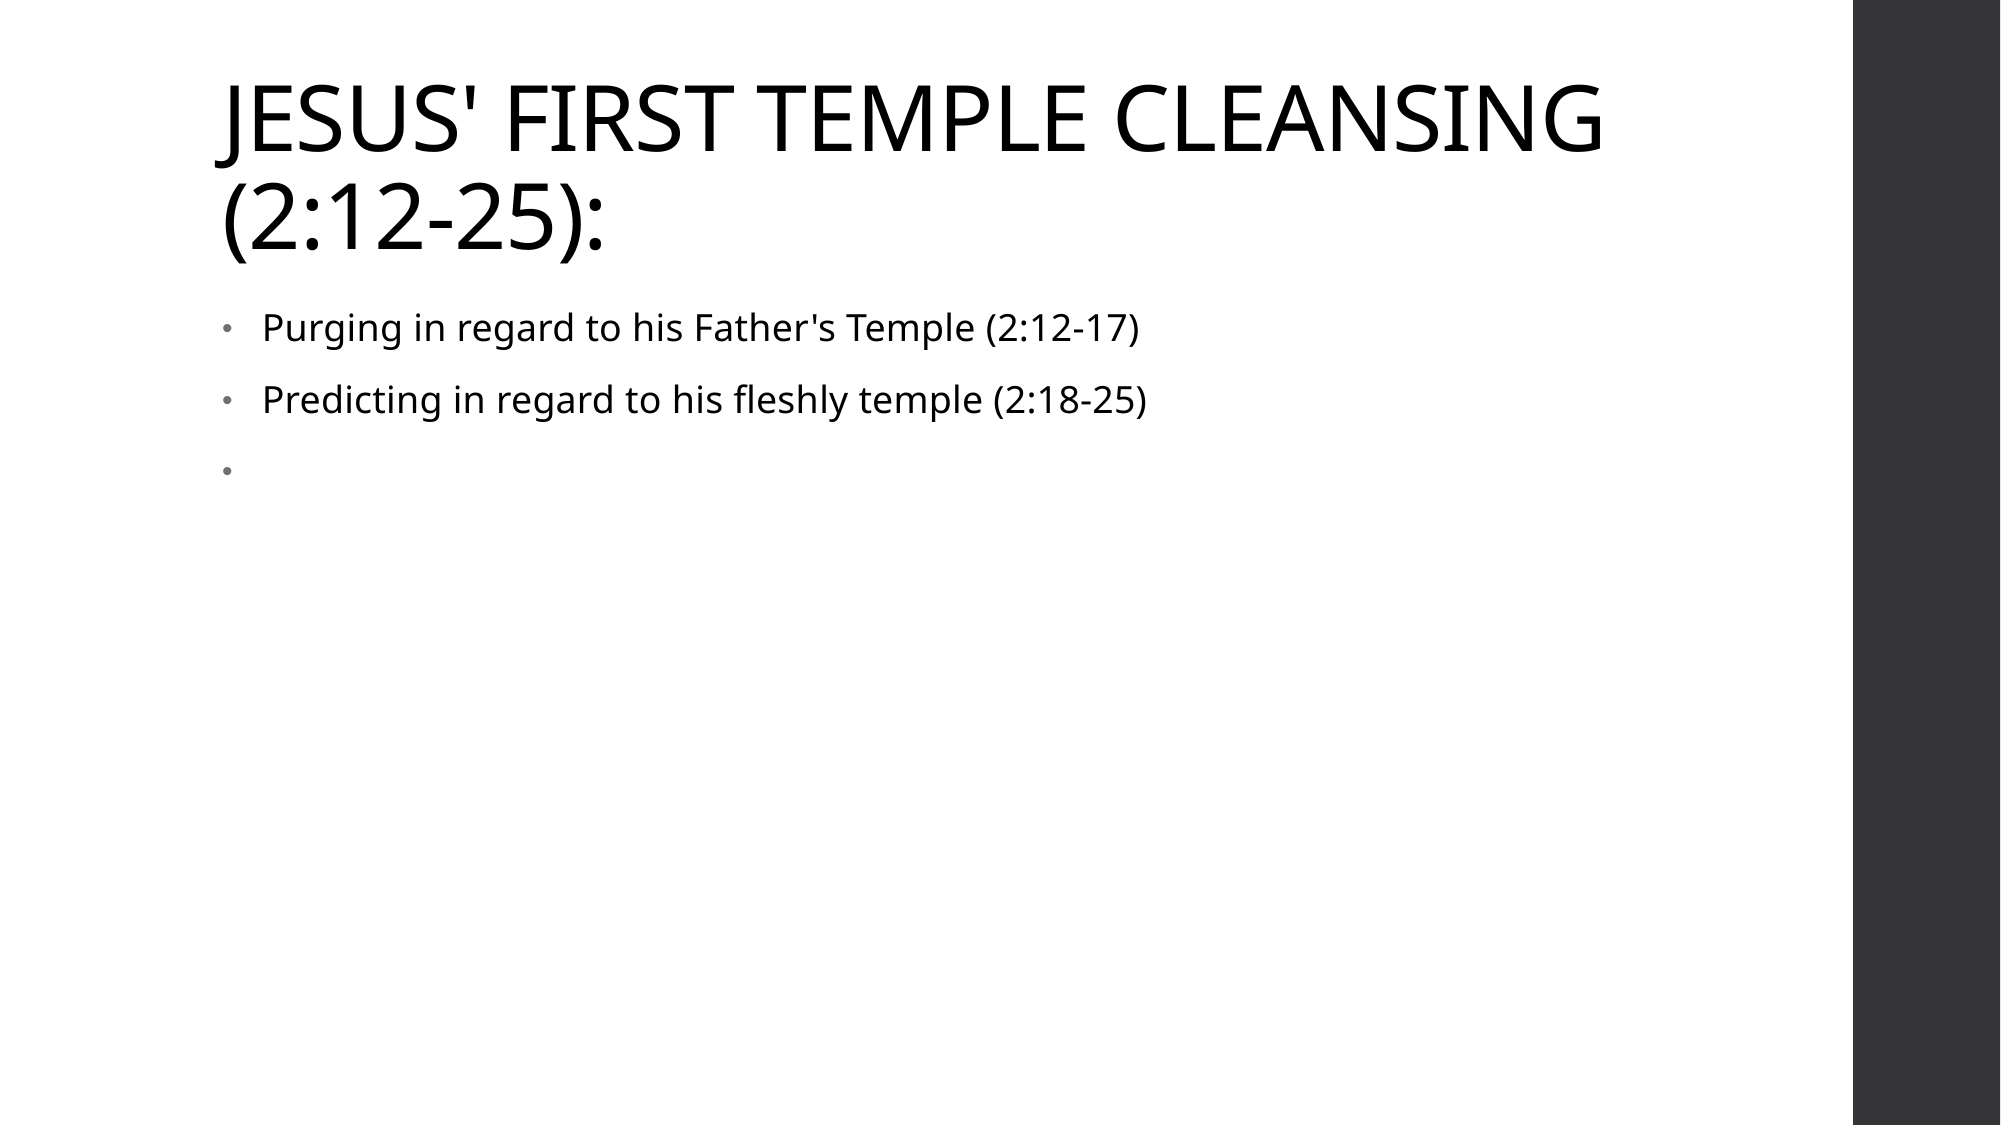

# JESUS' FIRST TEMPLE CLEANSING (2:12-25):
 Purging in regard to his Father's Temple (2:12-17)
 Predicting in regard to his fleshly temple (2:18-25)